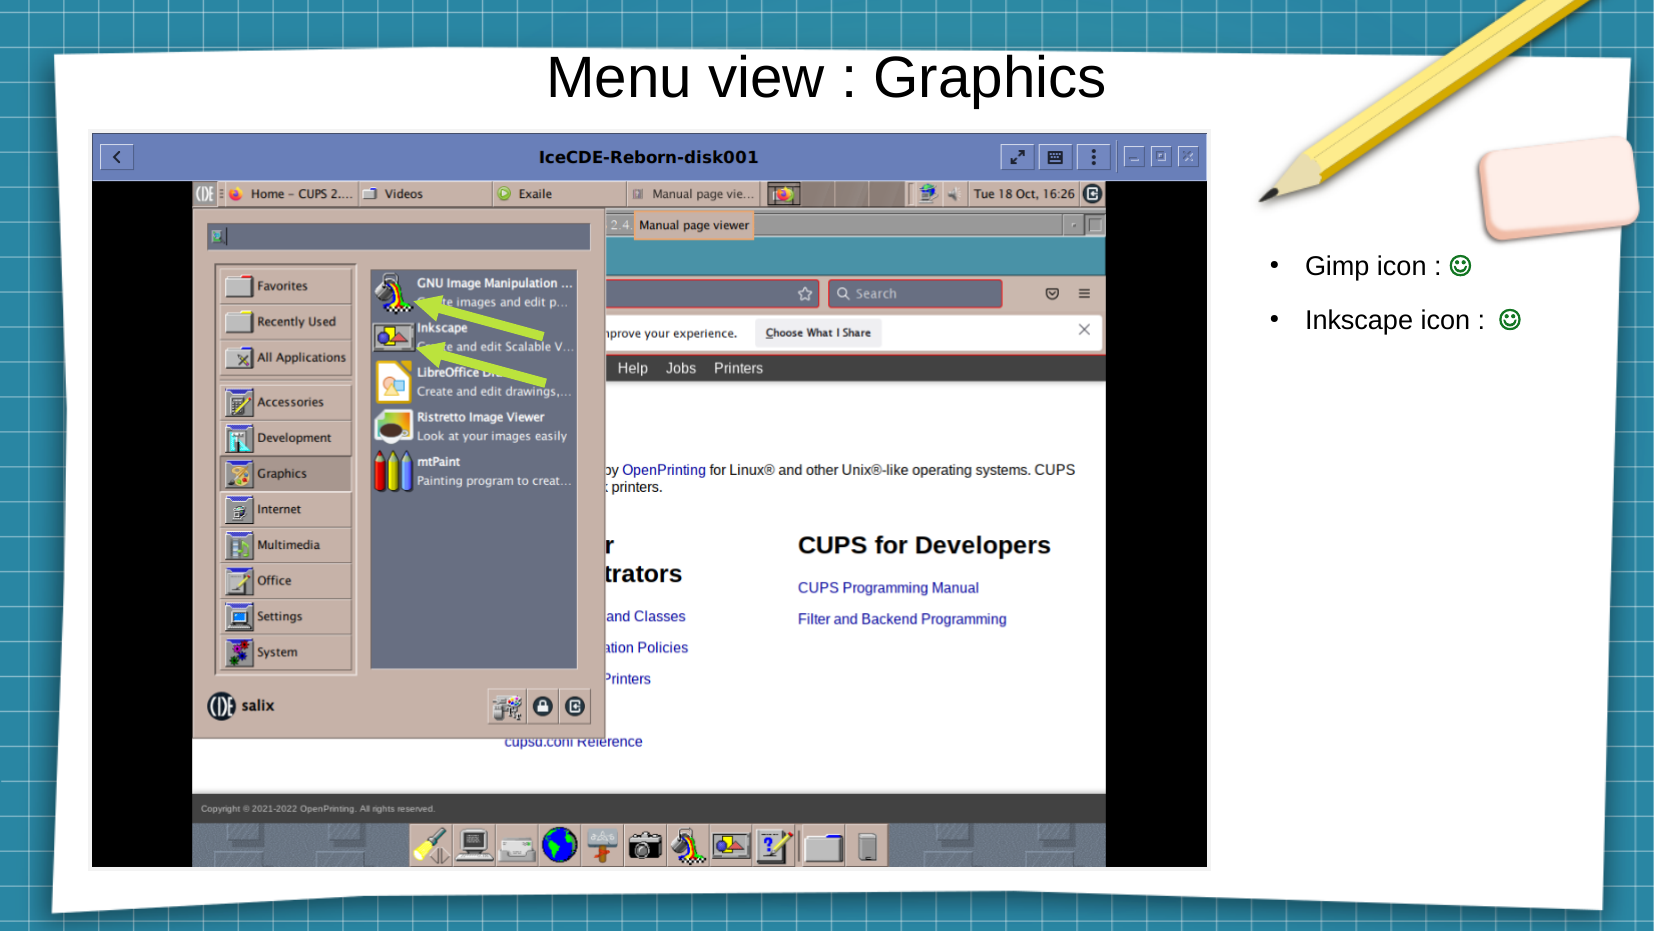

# Menu view : Graphics
Gimp icon : ☺
Inkscape icon : ☺